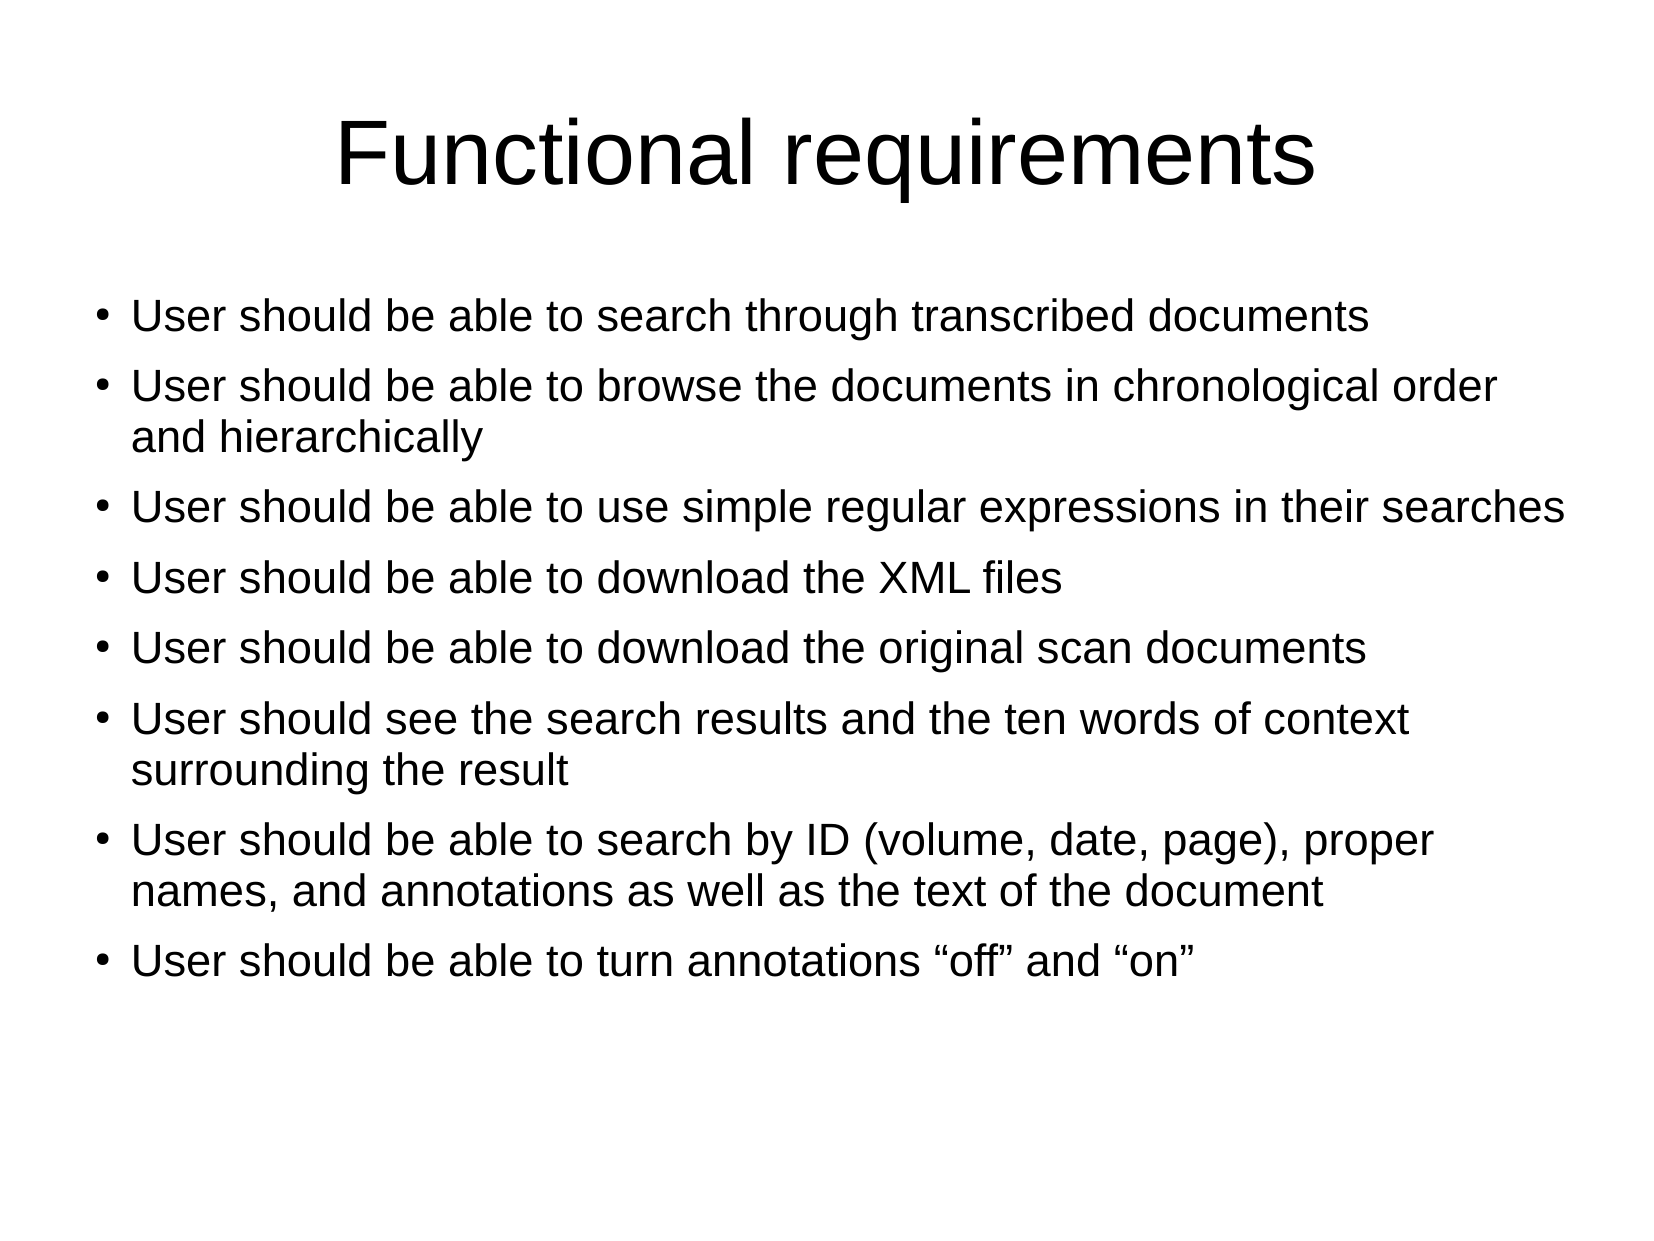

# Functional requirements
User should be able to search through transcribed documents
User should be able to browse the documents in chronological order and hierarchically
User should be able to use simple regular expressions in their searches
User should be able to download the XML files
User should be able to download the original scan documents
User should see the search results and the ten words of context surrounding the result
User should be able to search by ID (volume, date, page), proper names, and annotations as well as the text of the document
User should be able to turn annotations “off” and “on”